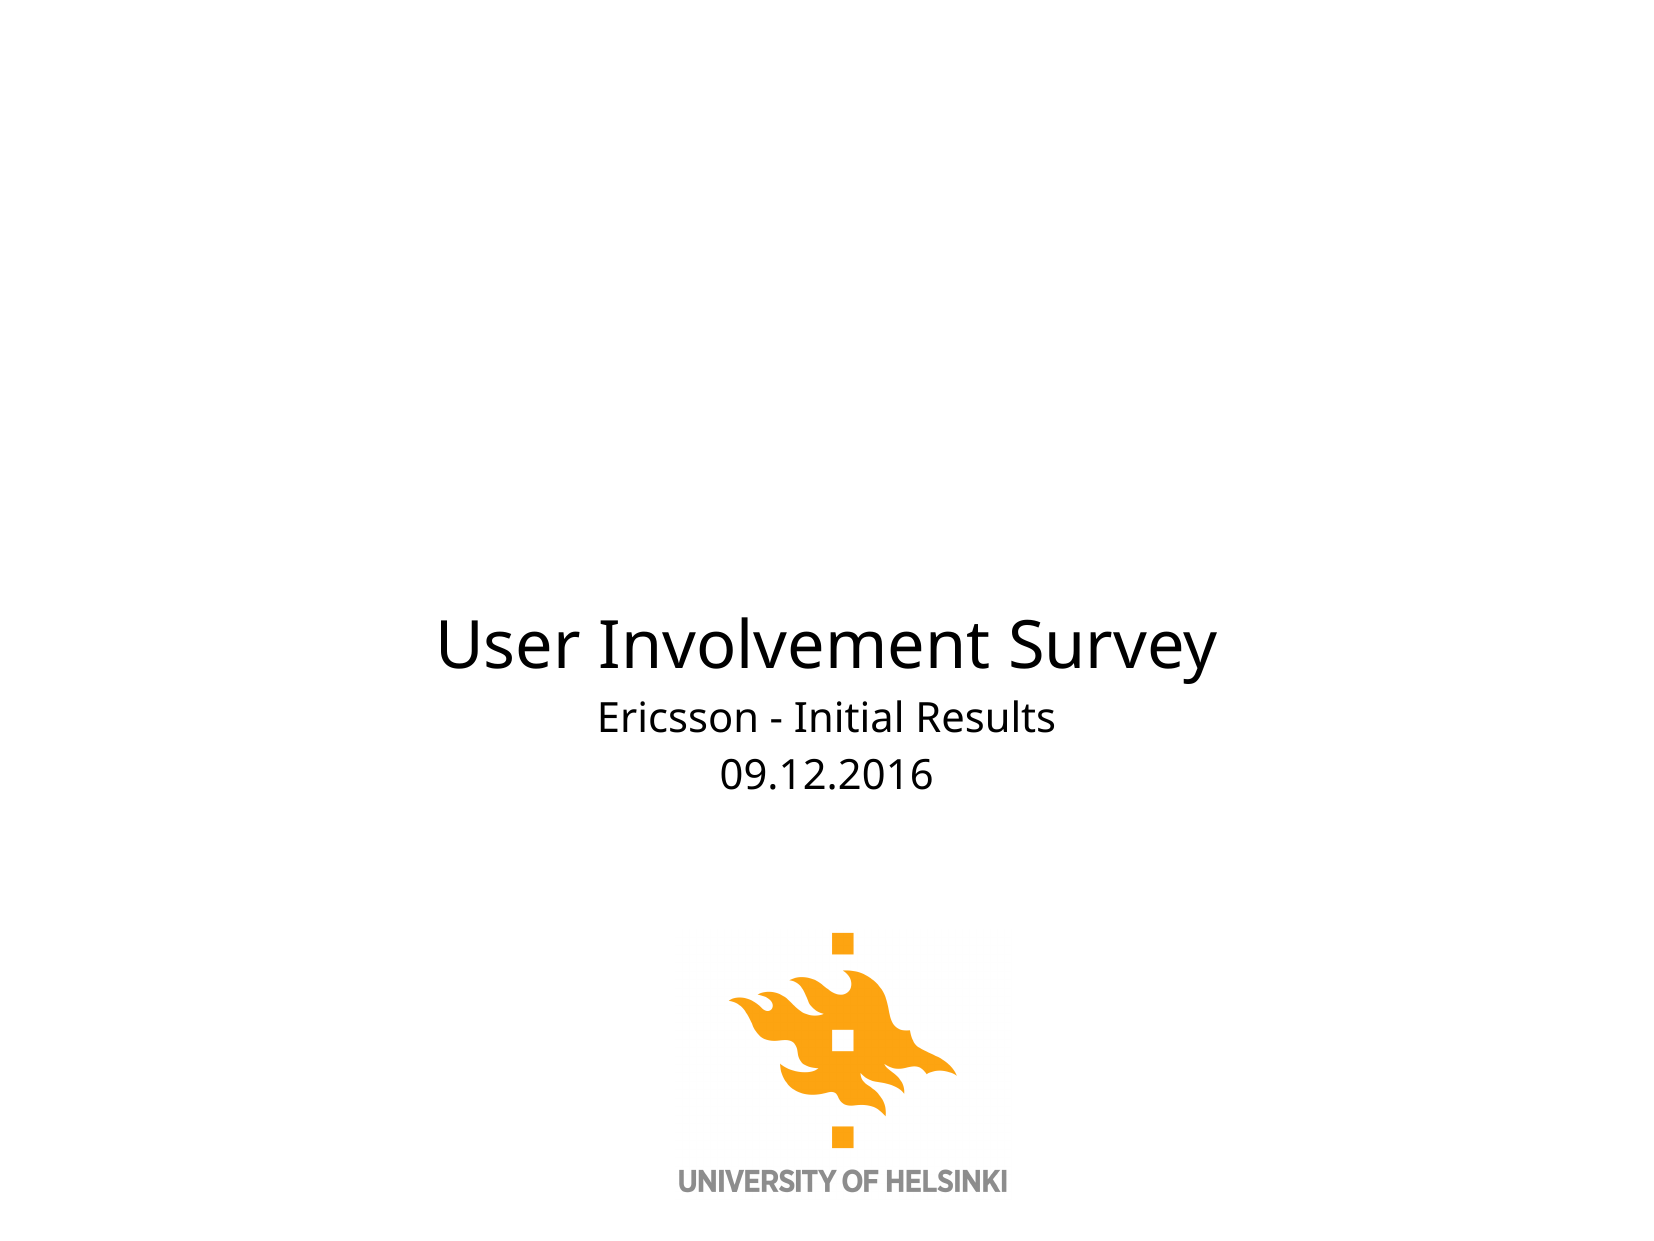

#
User Involvement Survey
Ericsson - Initial Results
09.12.2016